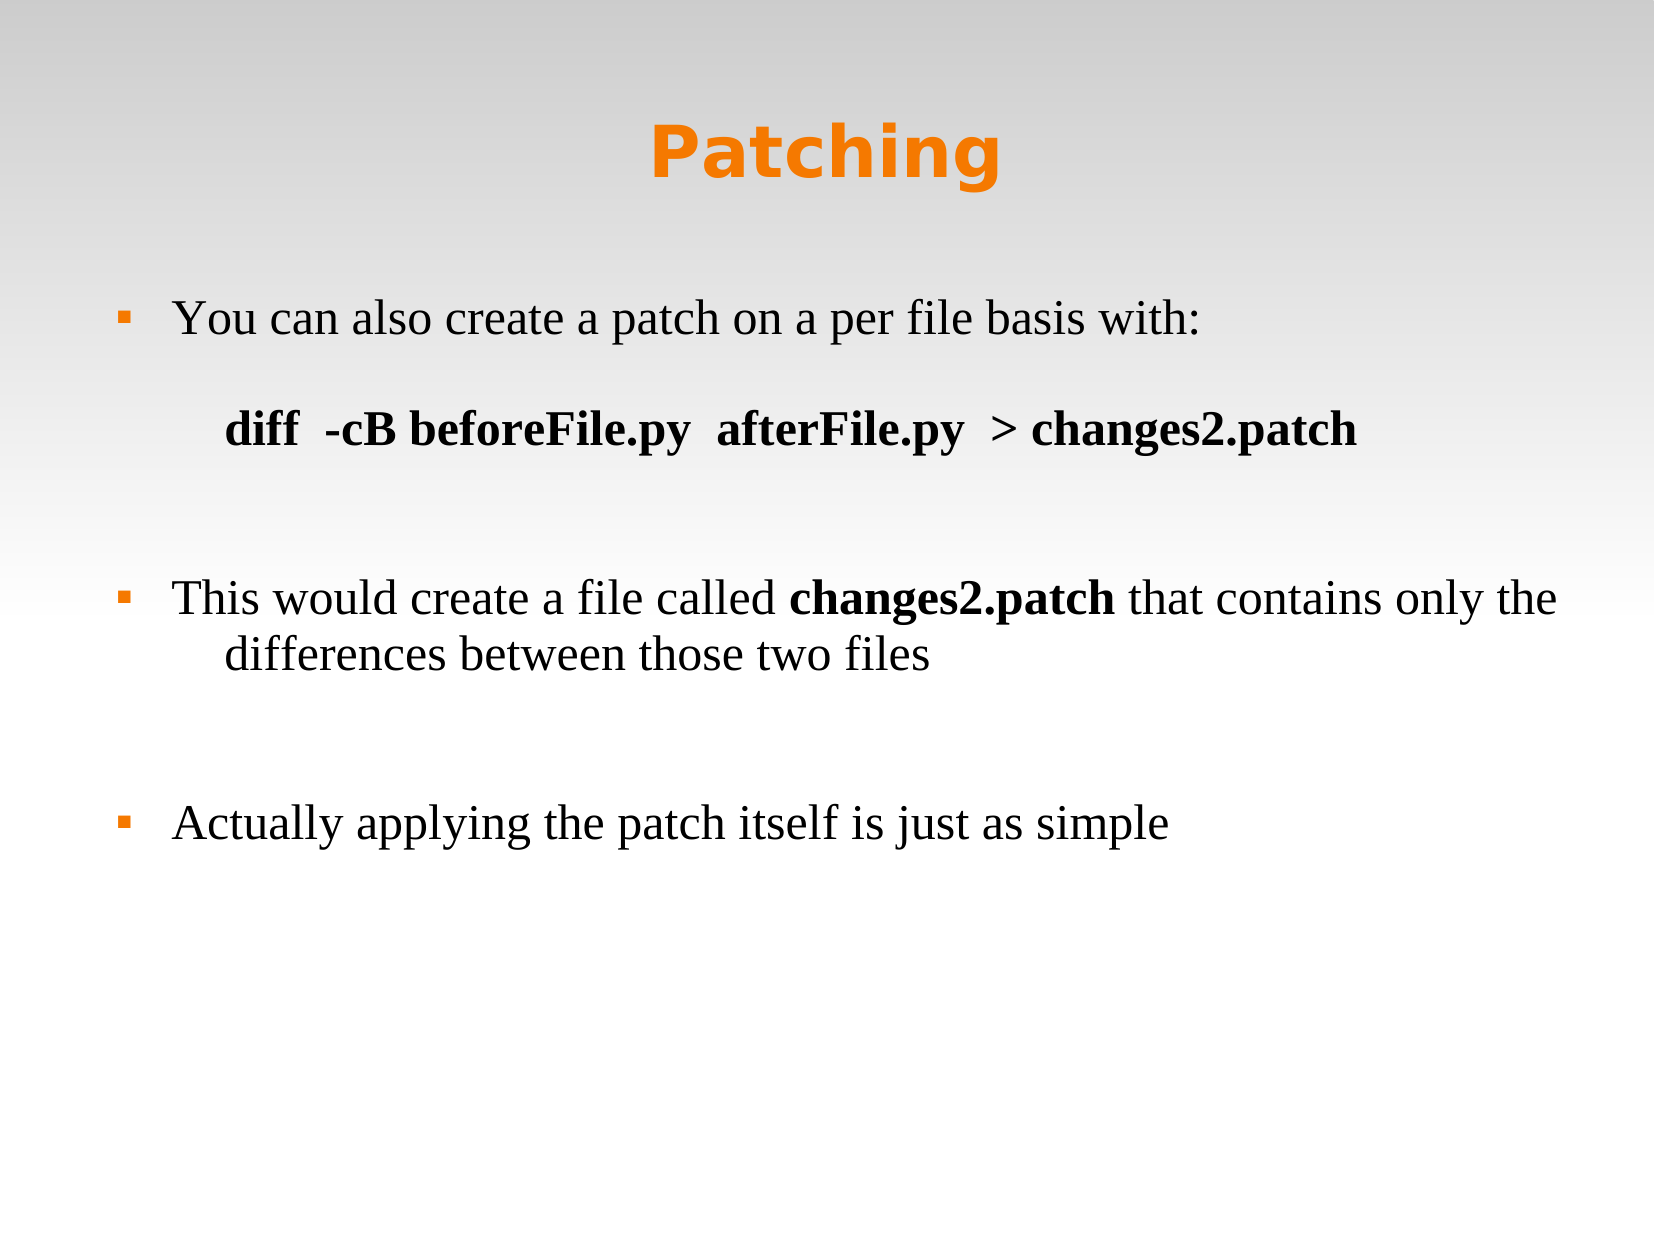

# Patching
You can also create a patch on a per file basis with:
diff -cB beforeFile.py afterFile.py > changes2.patch
This would create a file called changes2.patch that contains only the differences between those two files
Actually applying the patch itself is just as simple